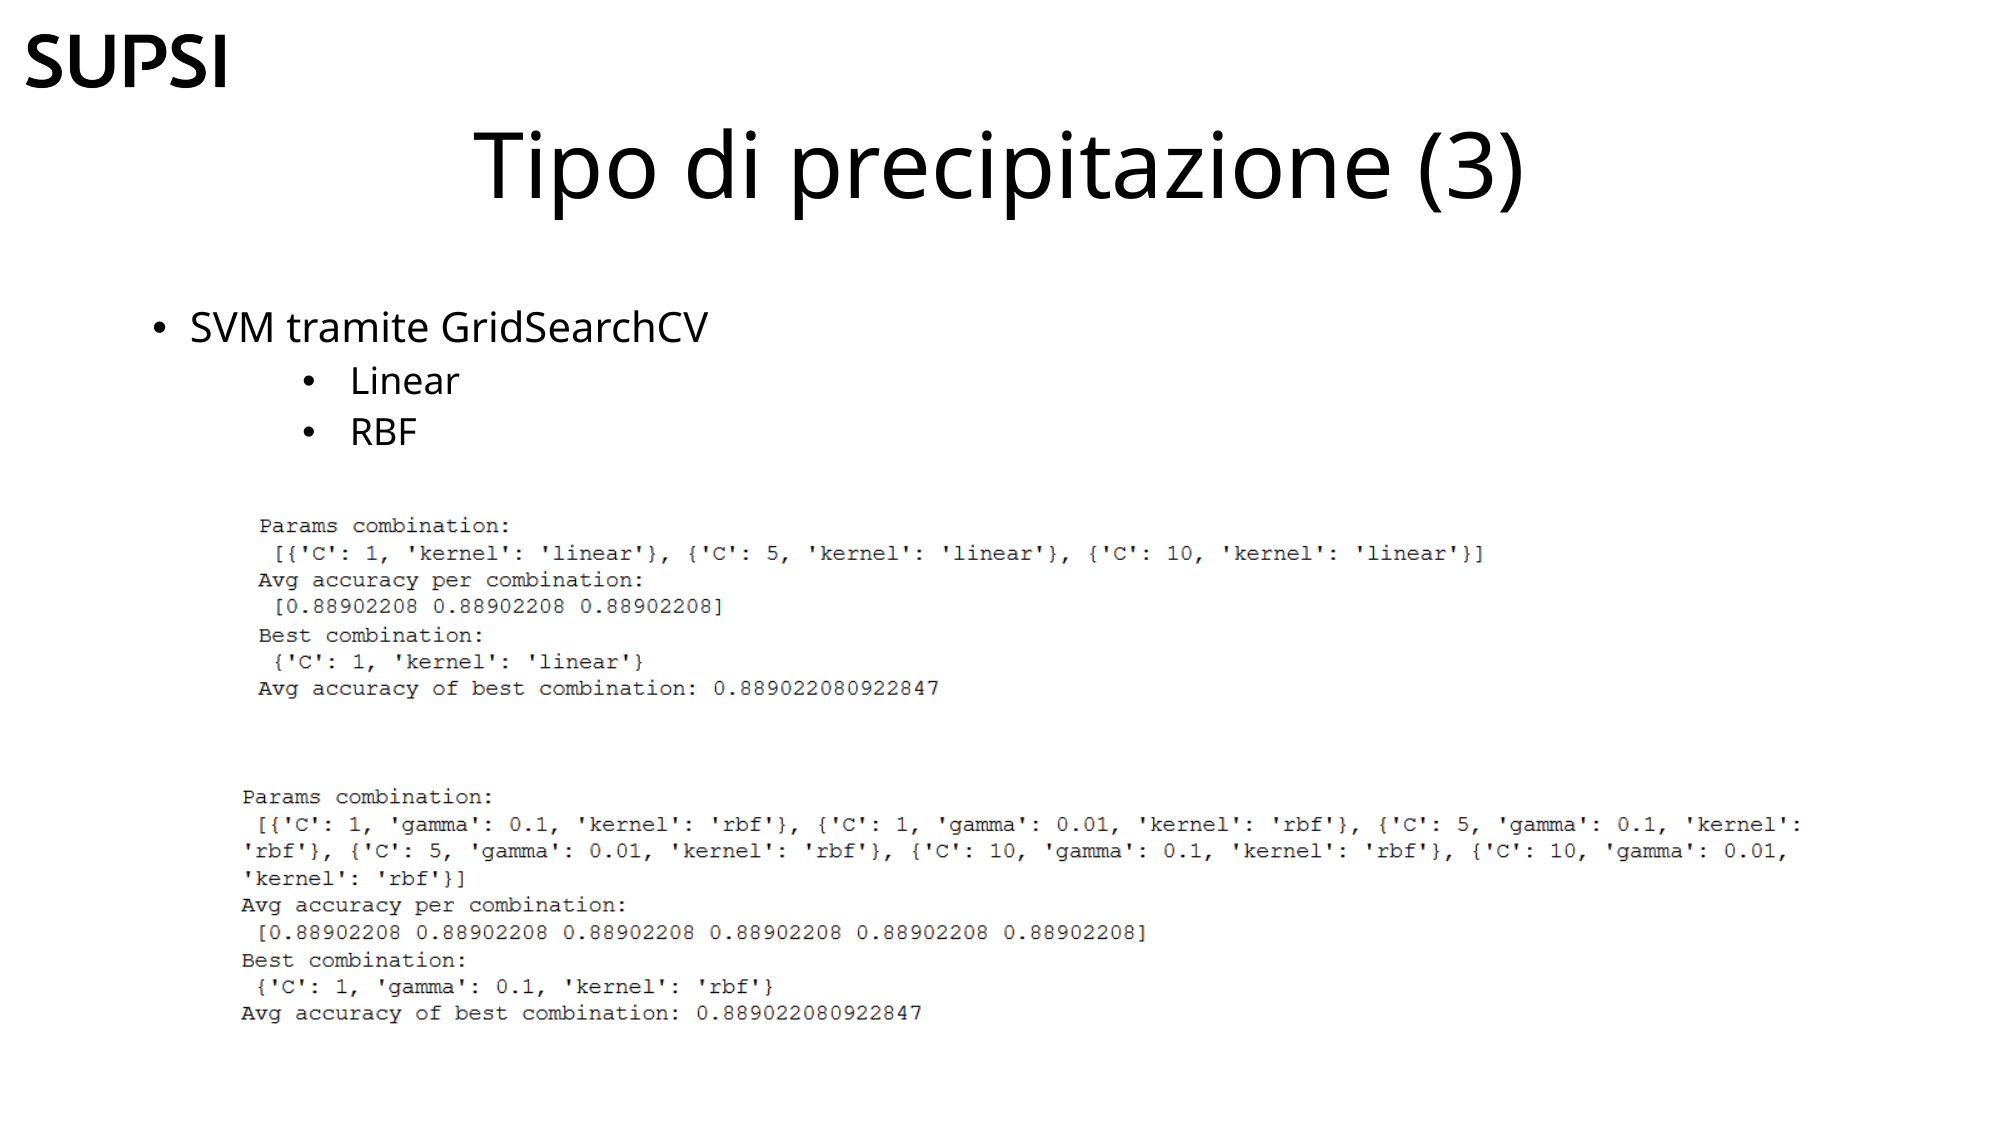

# Tipo di precipitazione (3)
SVM tramite GridSearchCV
 Linear
 RBF